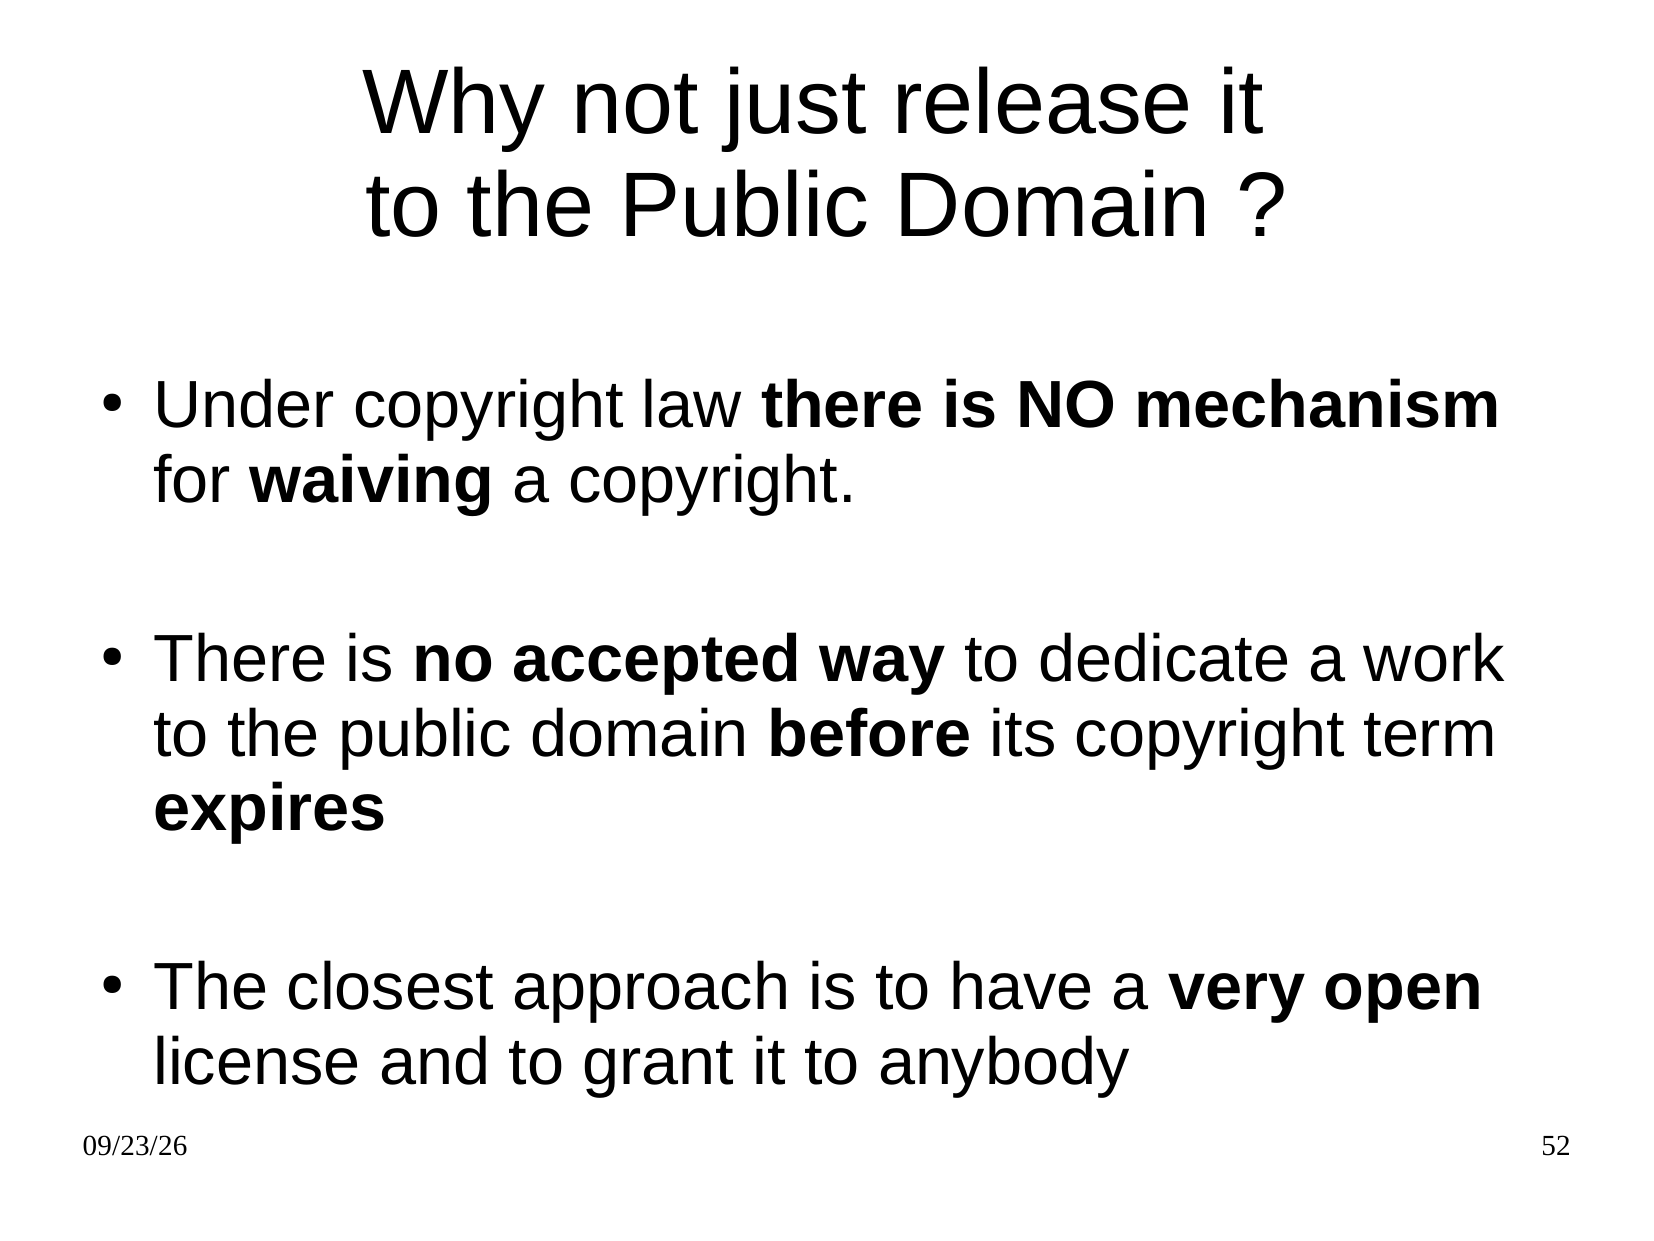

# Why not just release it to the Public Domain ?
Under copyright law there is NO mechanism
for waiving a copyright.
There is no accepted way to dedicate a work
to the public domain before its copyright term expires
The closest approach is to have a very open license and to grant it to anybody
52